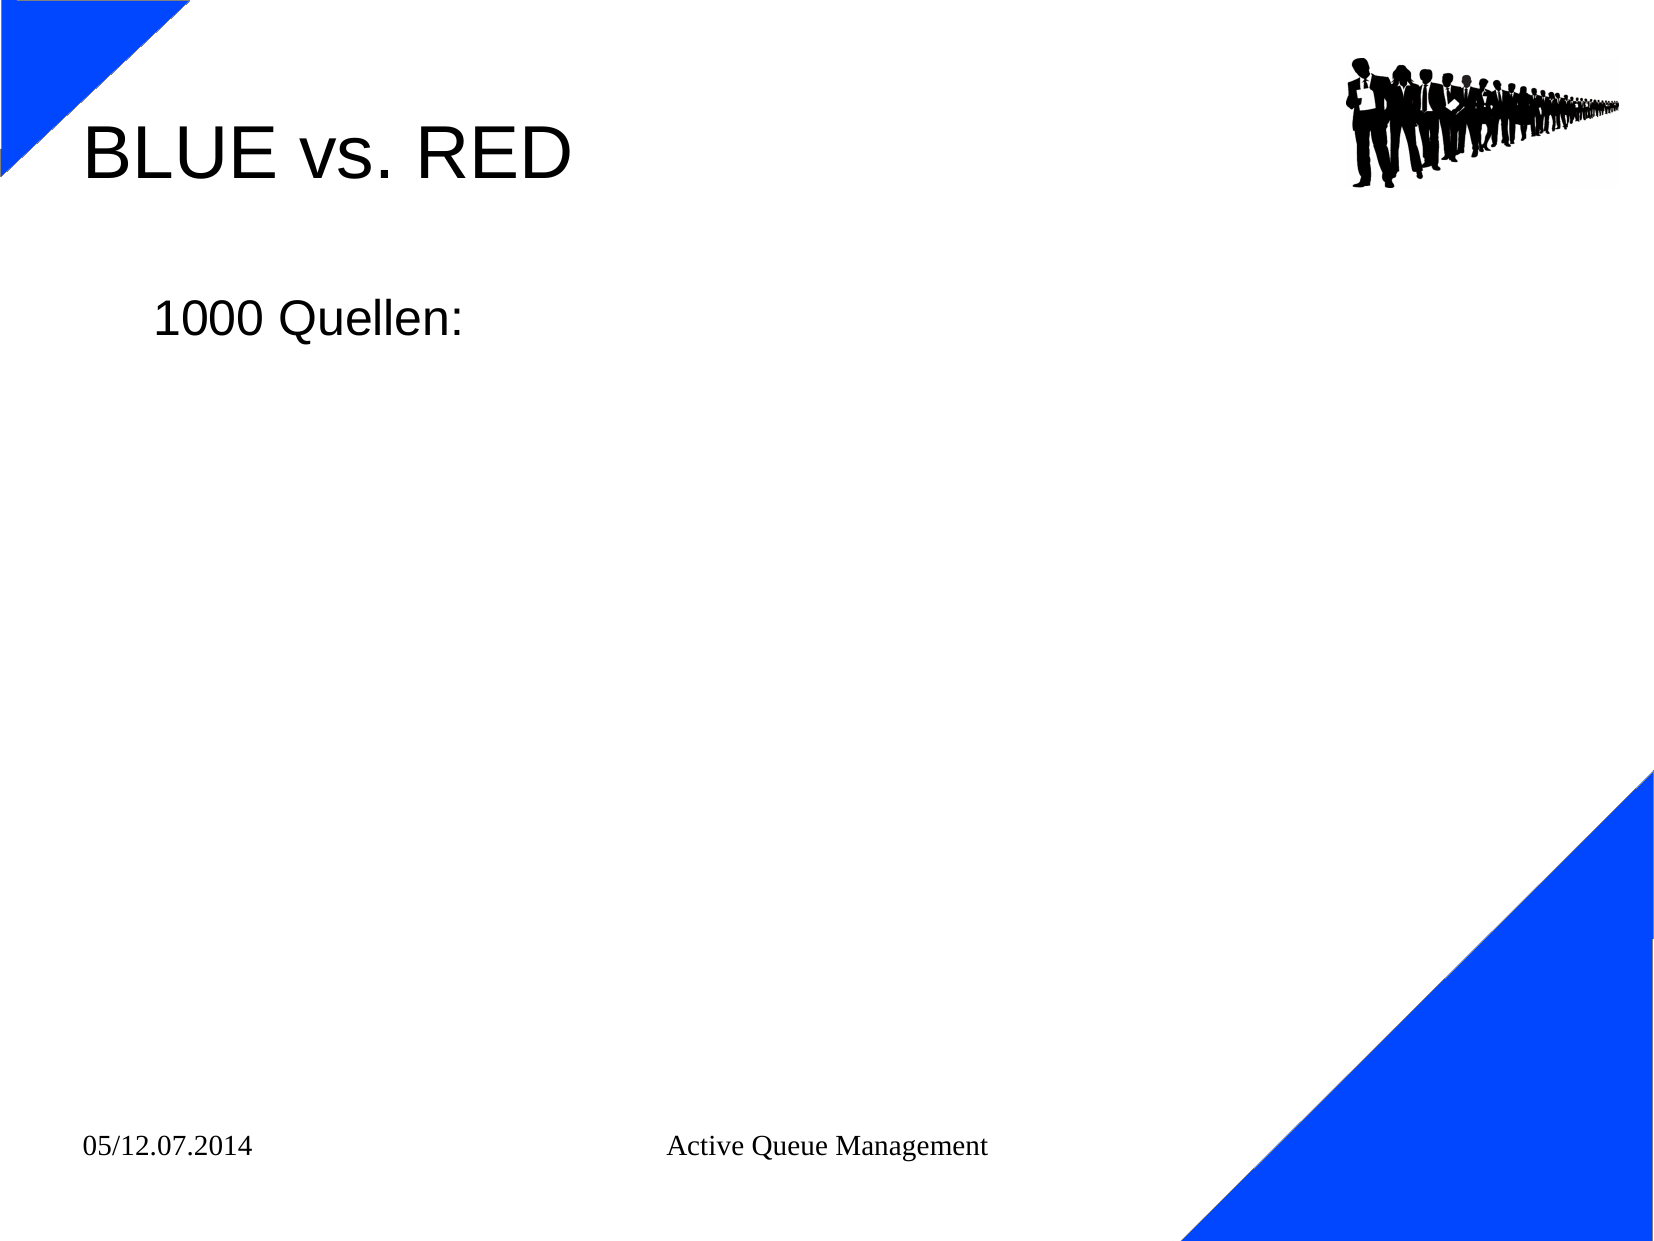

# BLUE vs. RED
1000 Quellen:
05/12.07.2014
Active Queue Management
63